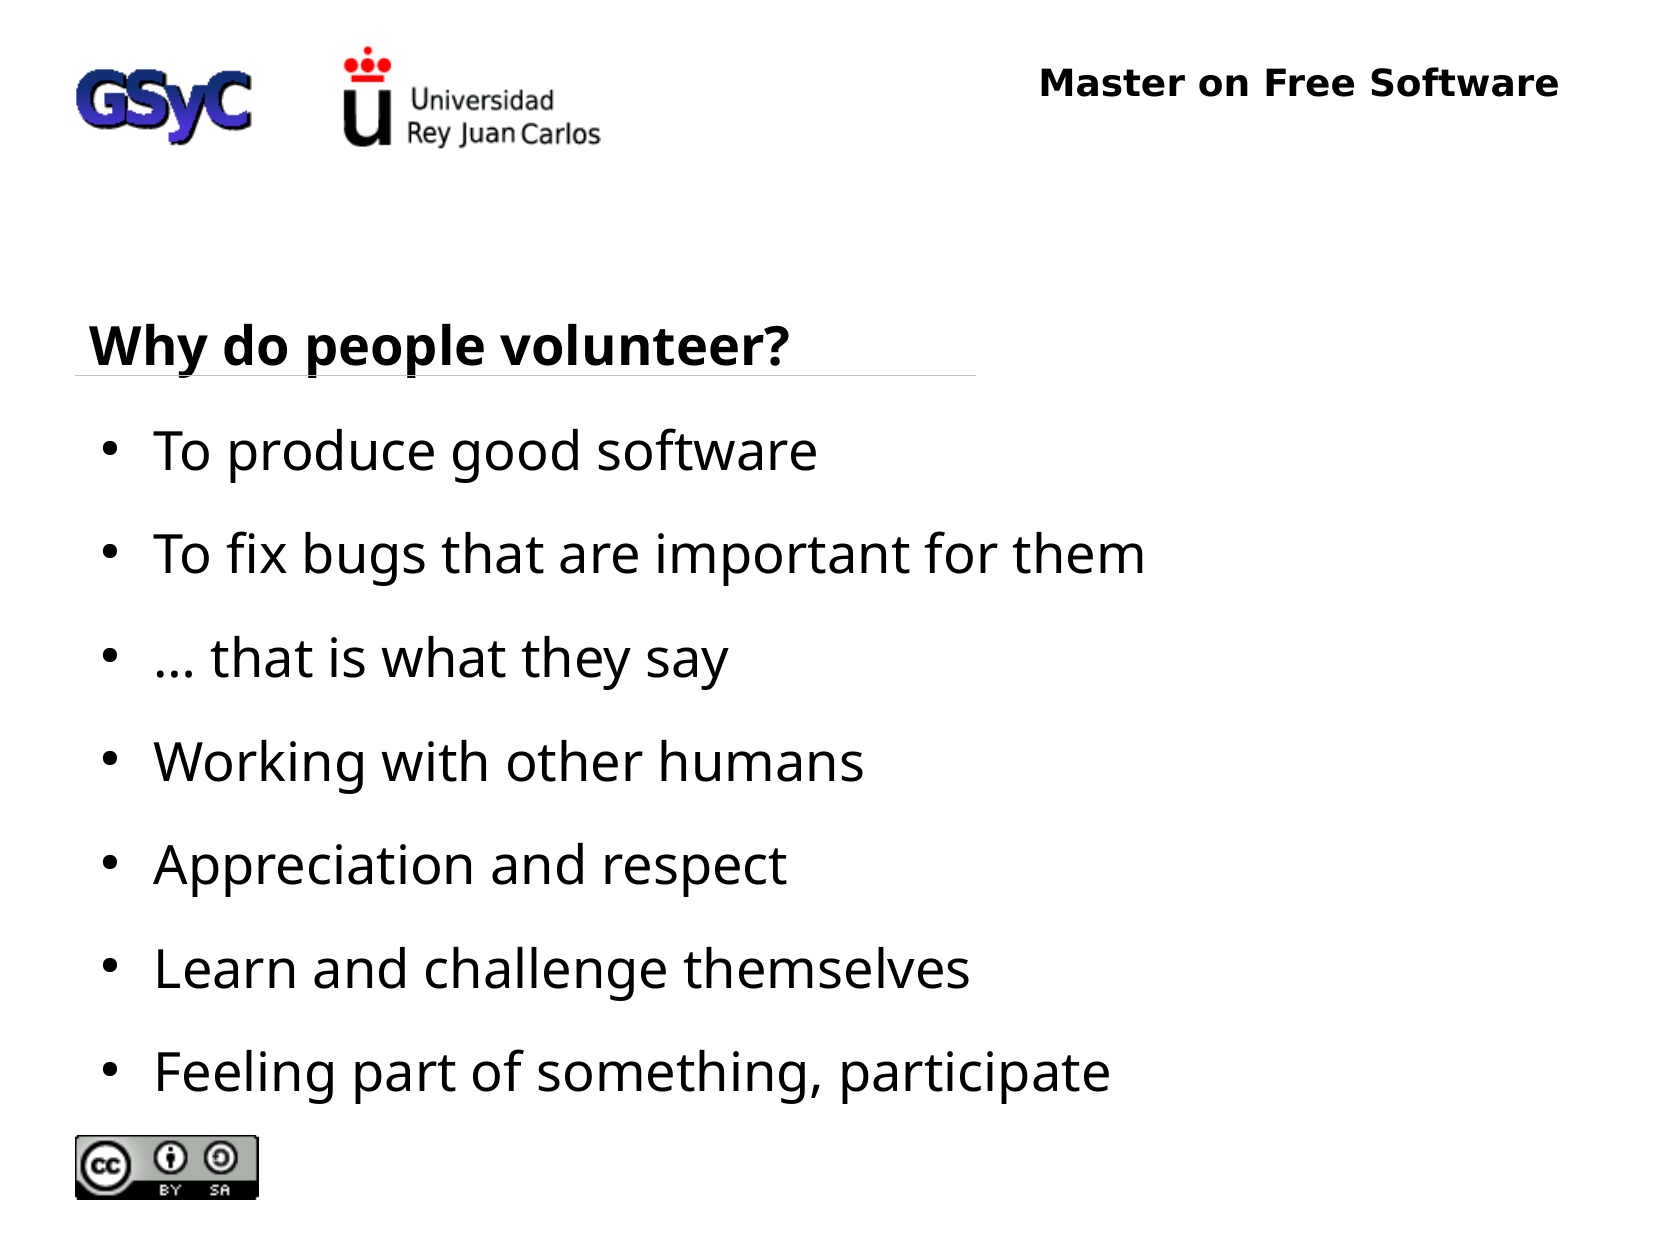

Why do people volunteer?
# To produce good software
To fix bugs that are important for them
… that is what they say
Working with other humans
Appreciation and respect
Learn and challenge themselves
Feeling part of something, participate